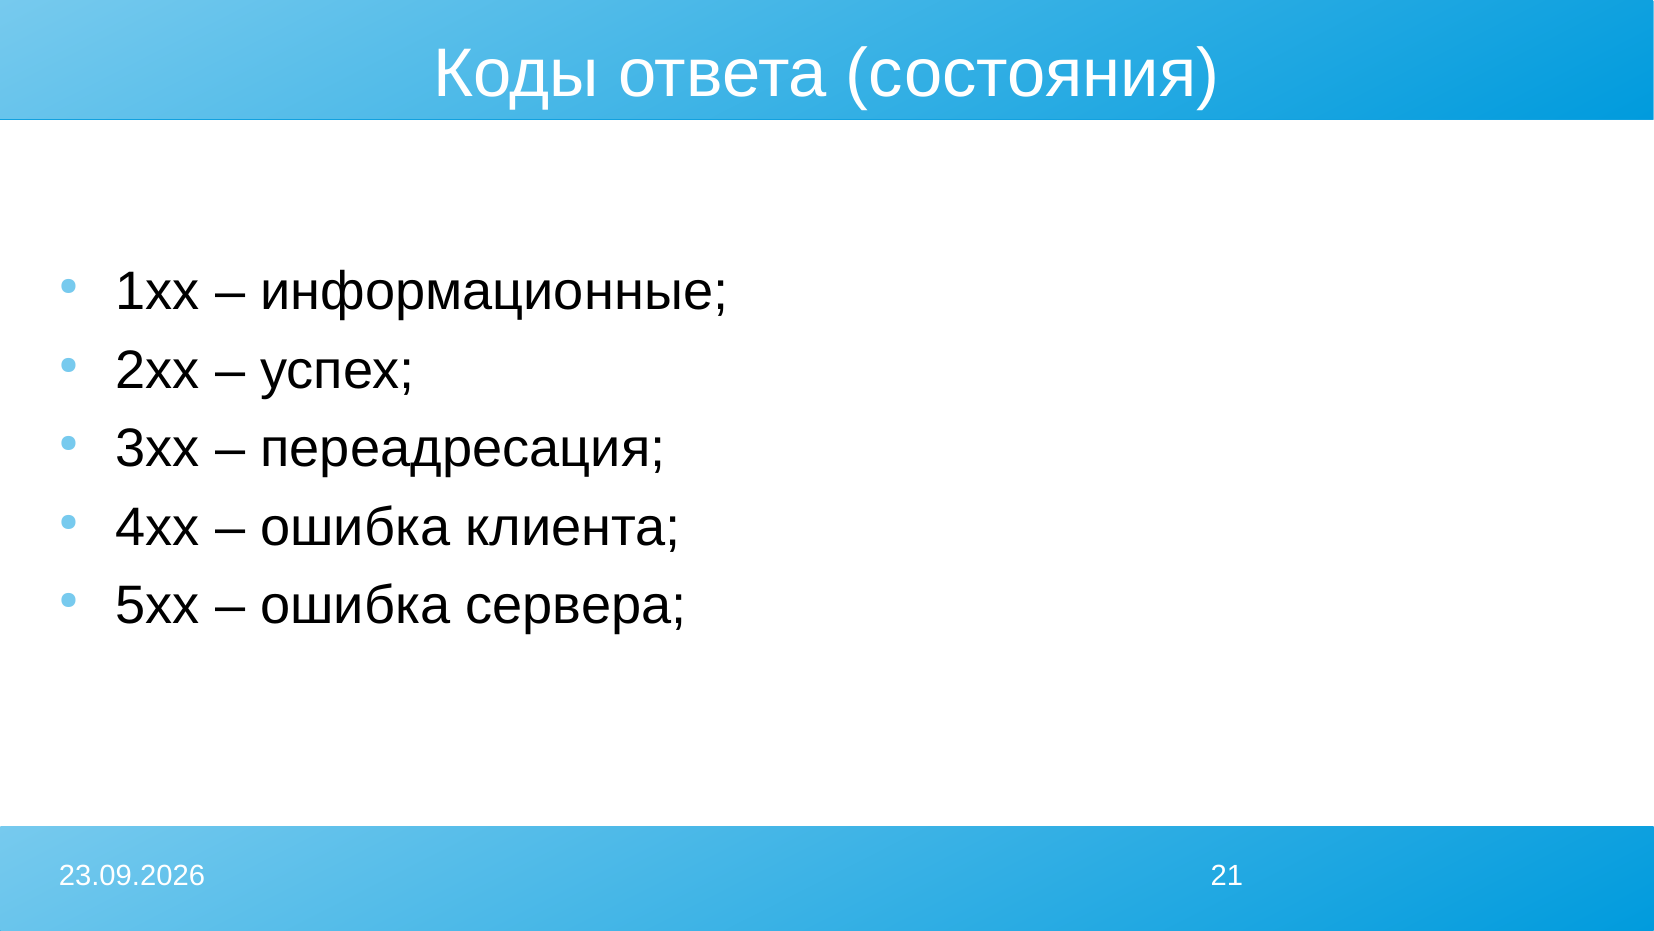

# Коды ответа (состояния)
1хх – информационные;
2хх – успех;
3хх – переадресация;
4хх – ошибка клиента;
5хх – ошибка сервера;